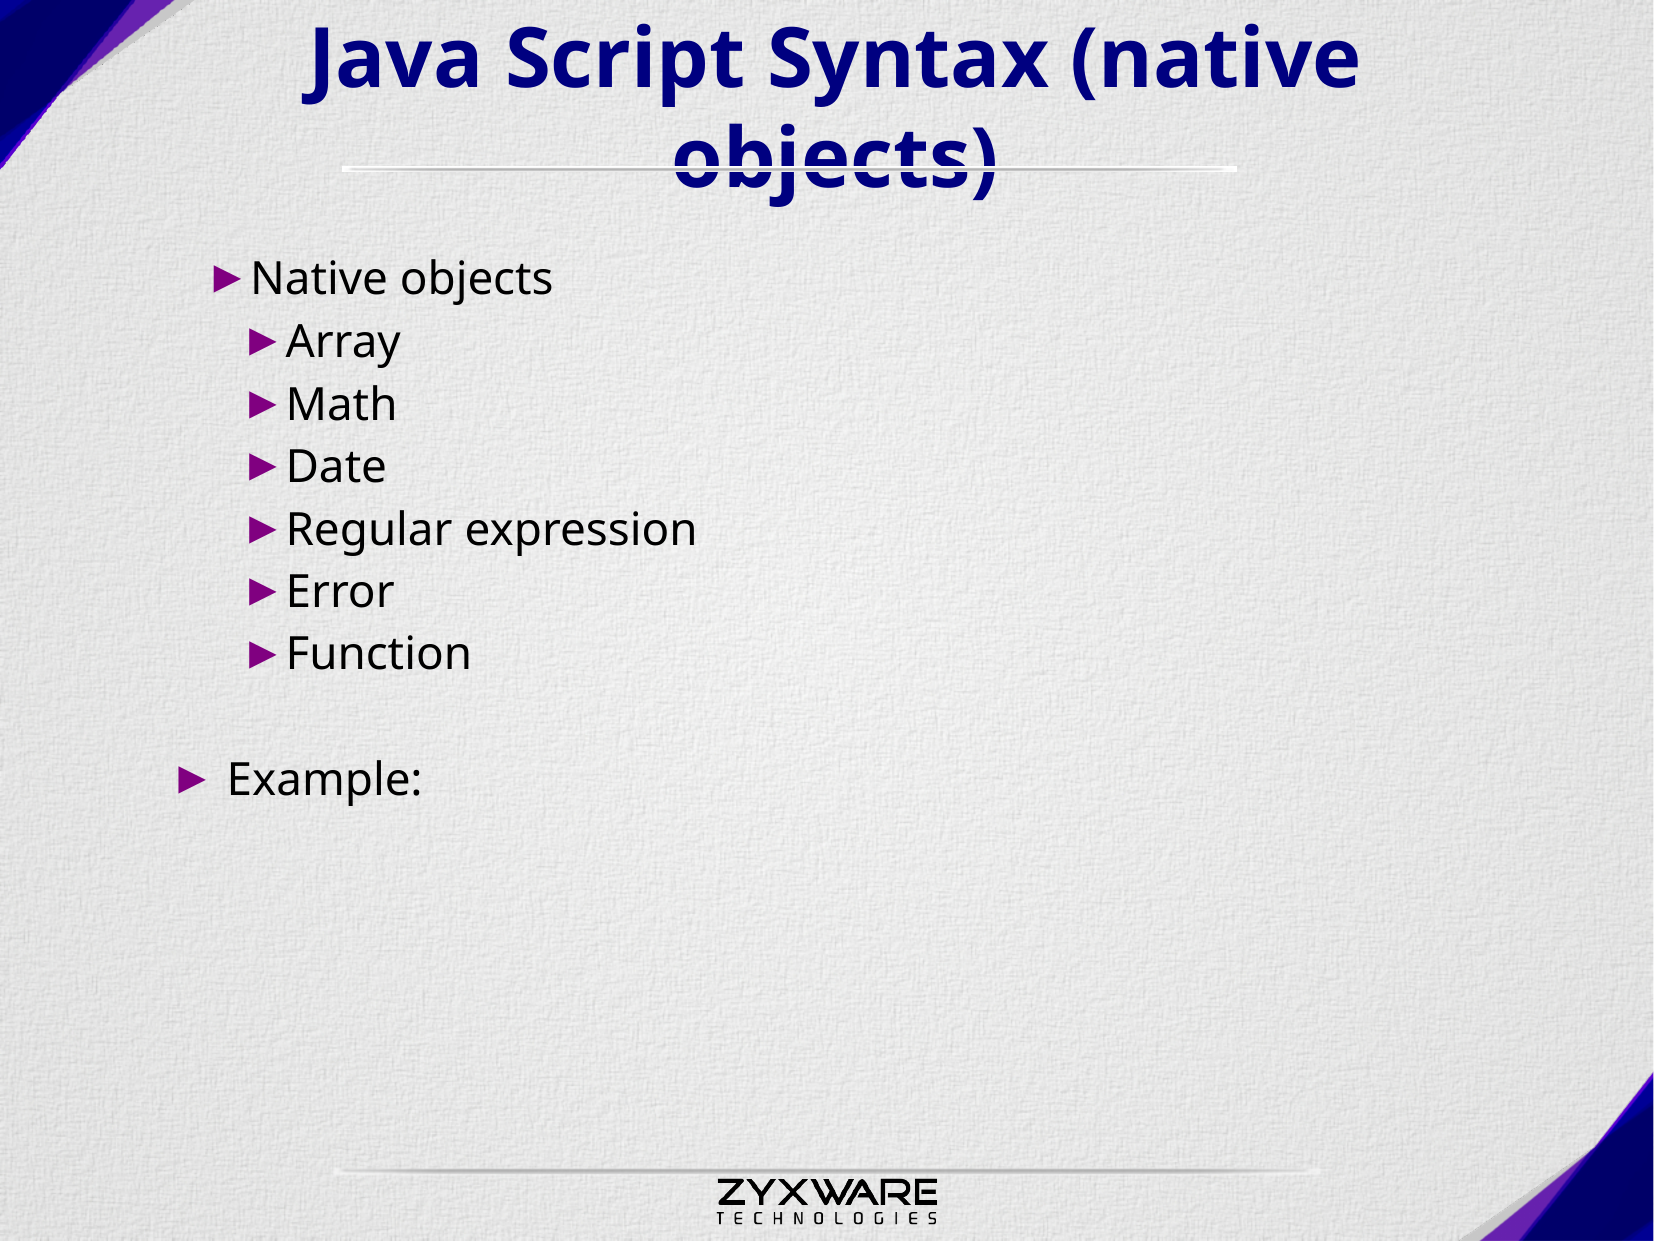

# Java Script Syntax (native objects)
Native objects
Array
Math
Date
Regular expression
Error
Function
 Example: